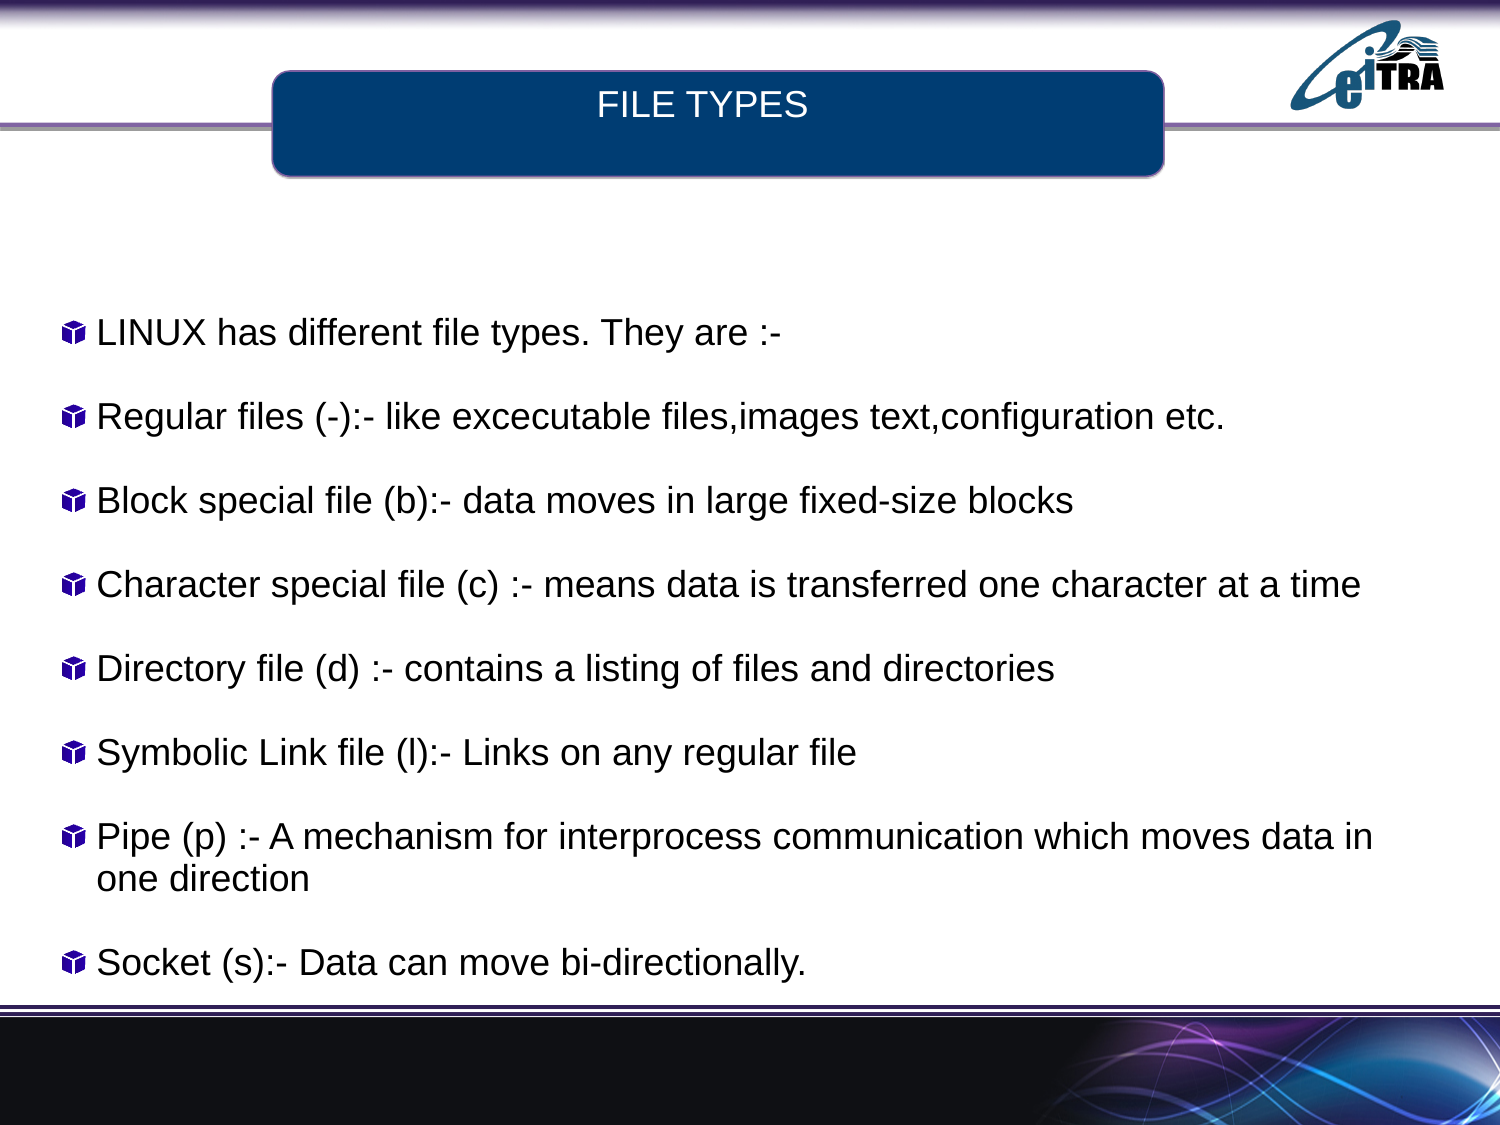

FILE TYPES
LINUX has different file types. They are :-
Regular files (-):- like excecutable files,images text,configuration etc.
Block special file (b):- data moves in large fixed-size blocks
Character special file (c) :- means data is transferred one character at a time
Directory file (d) :- contains a listing of files and directories
Symbolic Link file (l):- Links on any regular file
Pipe (p) :- A mechanism for interprocess communication which moves data in one direction
Socket (s):- Data can move bi-directionally.